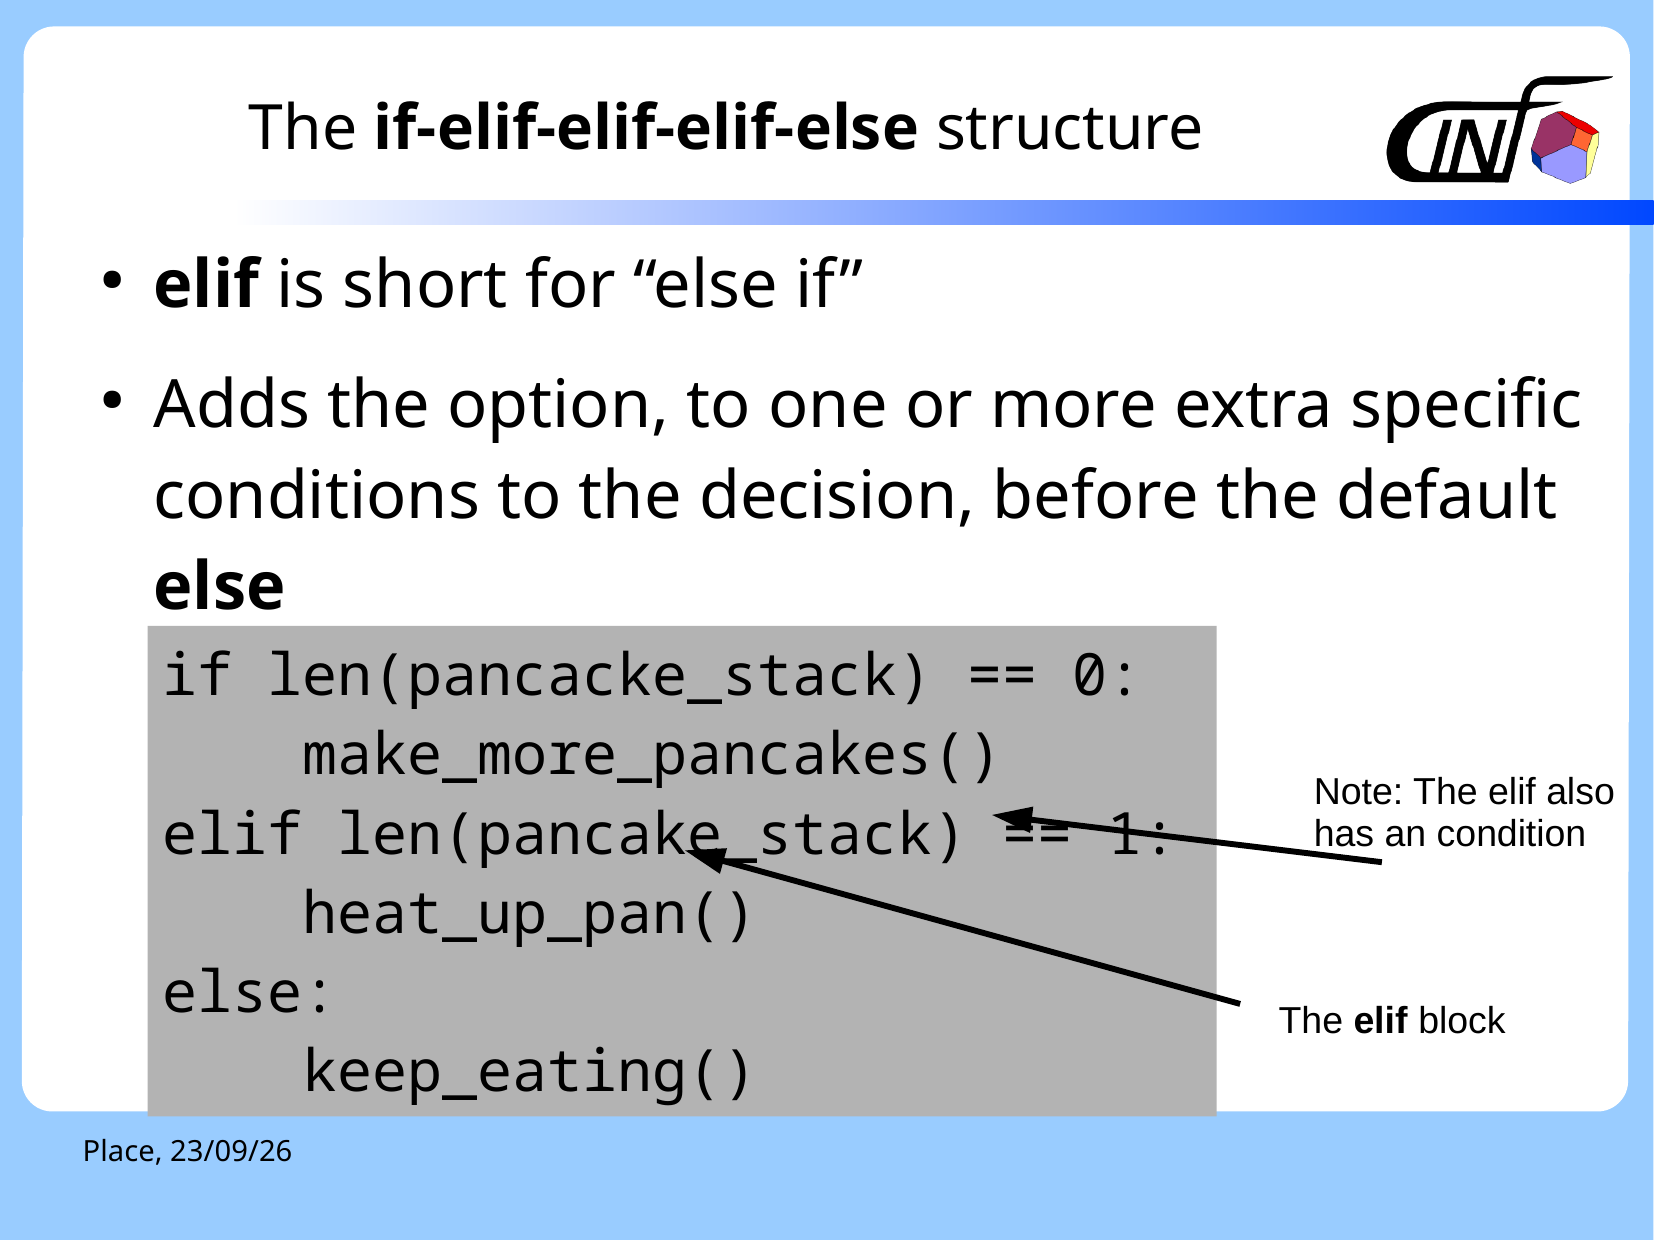

# The if-elif-elif-elif-else structure
elif is short for “else if”
Adds the option, to one or more extra specific conditions to the decision, before the default else
if len(pancacke_stack) == 0:
 make_more_pancakes()
elif len(pancake_stack) == 1:
 heat_up_pan()
else:
 keep_eating()
Note: The elif also
has an condition
The elif block